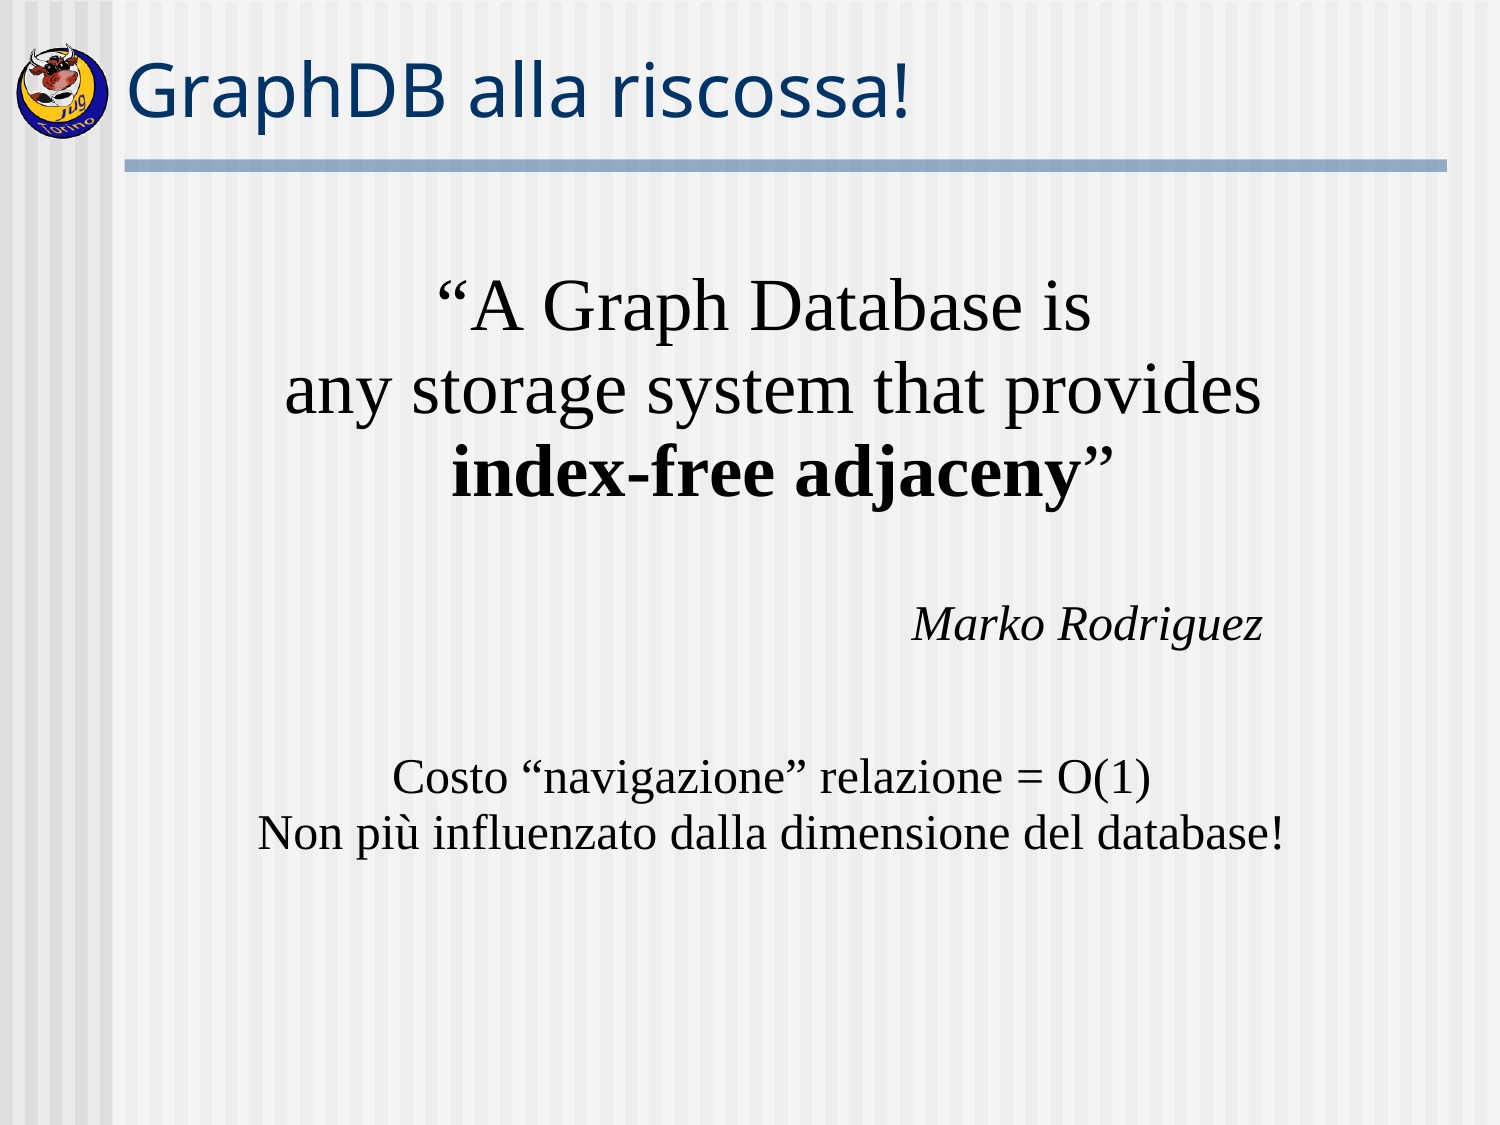

# GraphDB alla riscossa!
“A Graph Database is
any storage system that provides
 index-free adjaceny”
Marko Rodriguez
Costo “navigazione” relazione = O(1)
Non più influenzato dalla dimensione del database!